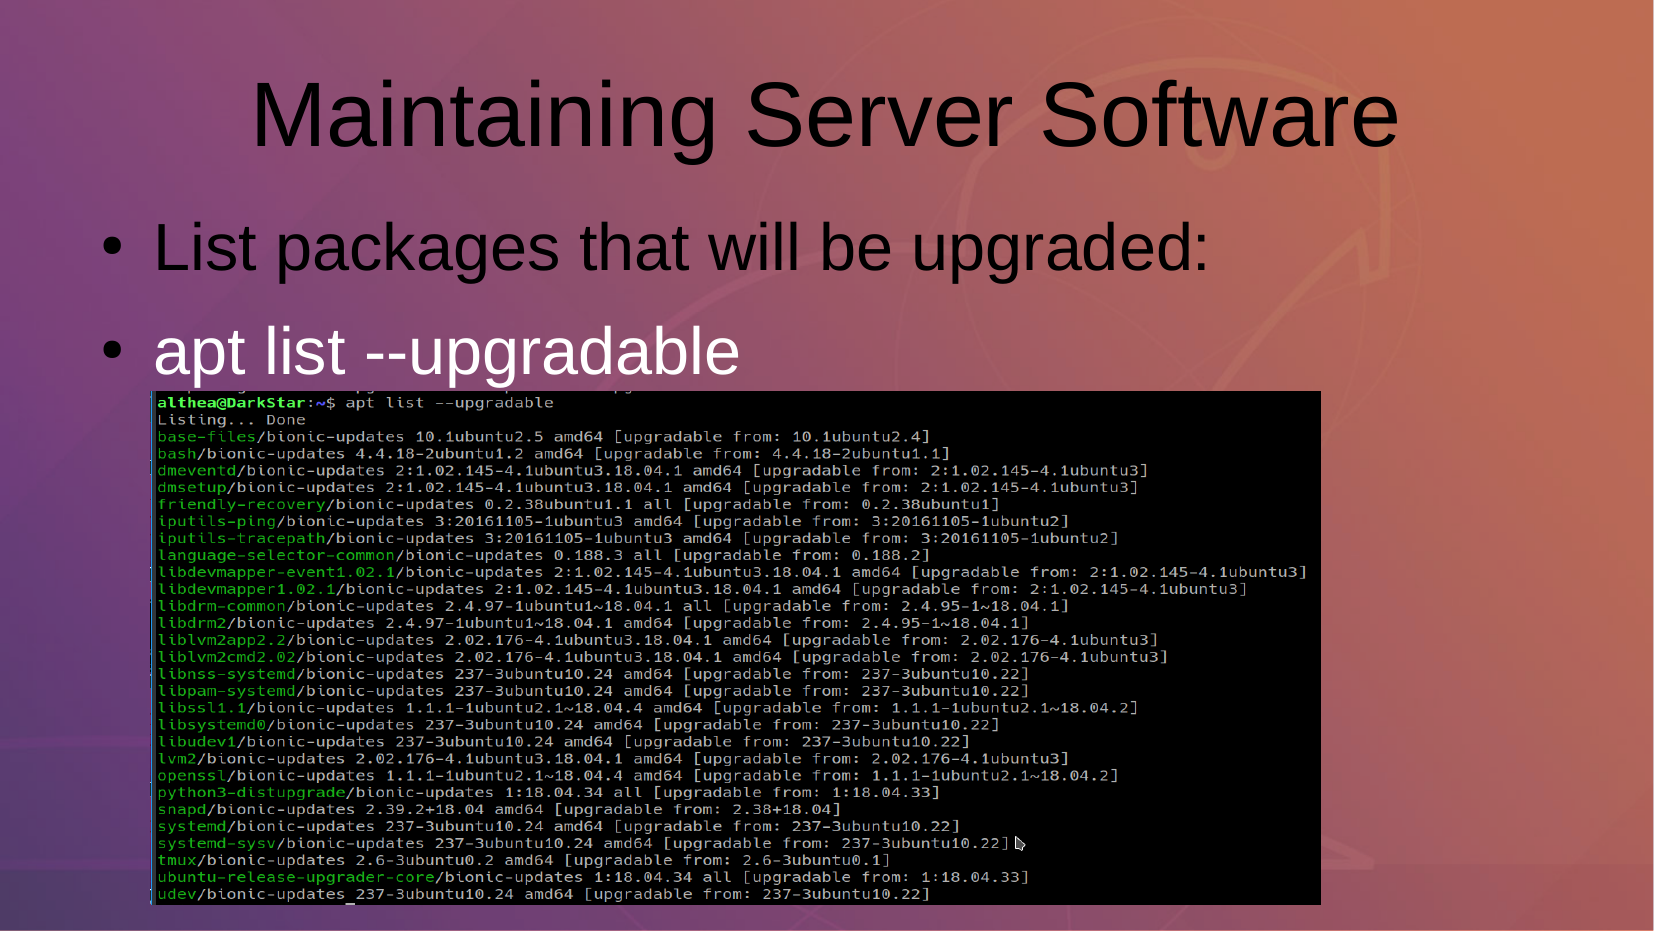

# Maintaining Server Software
List packages that will be upgraded:
apt list --upgradable